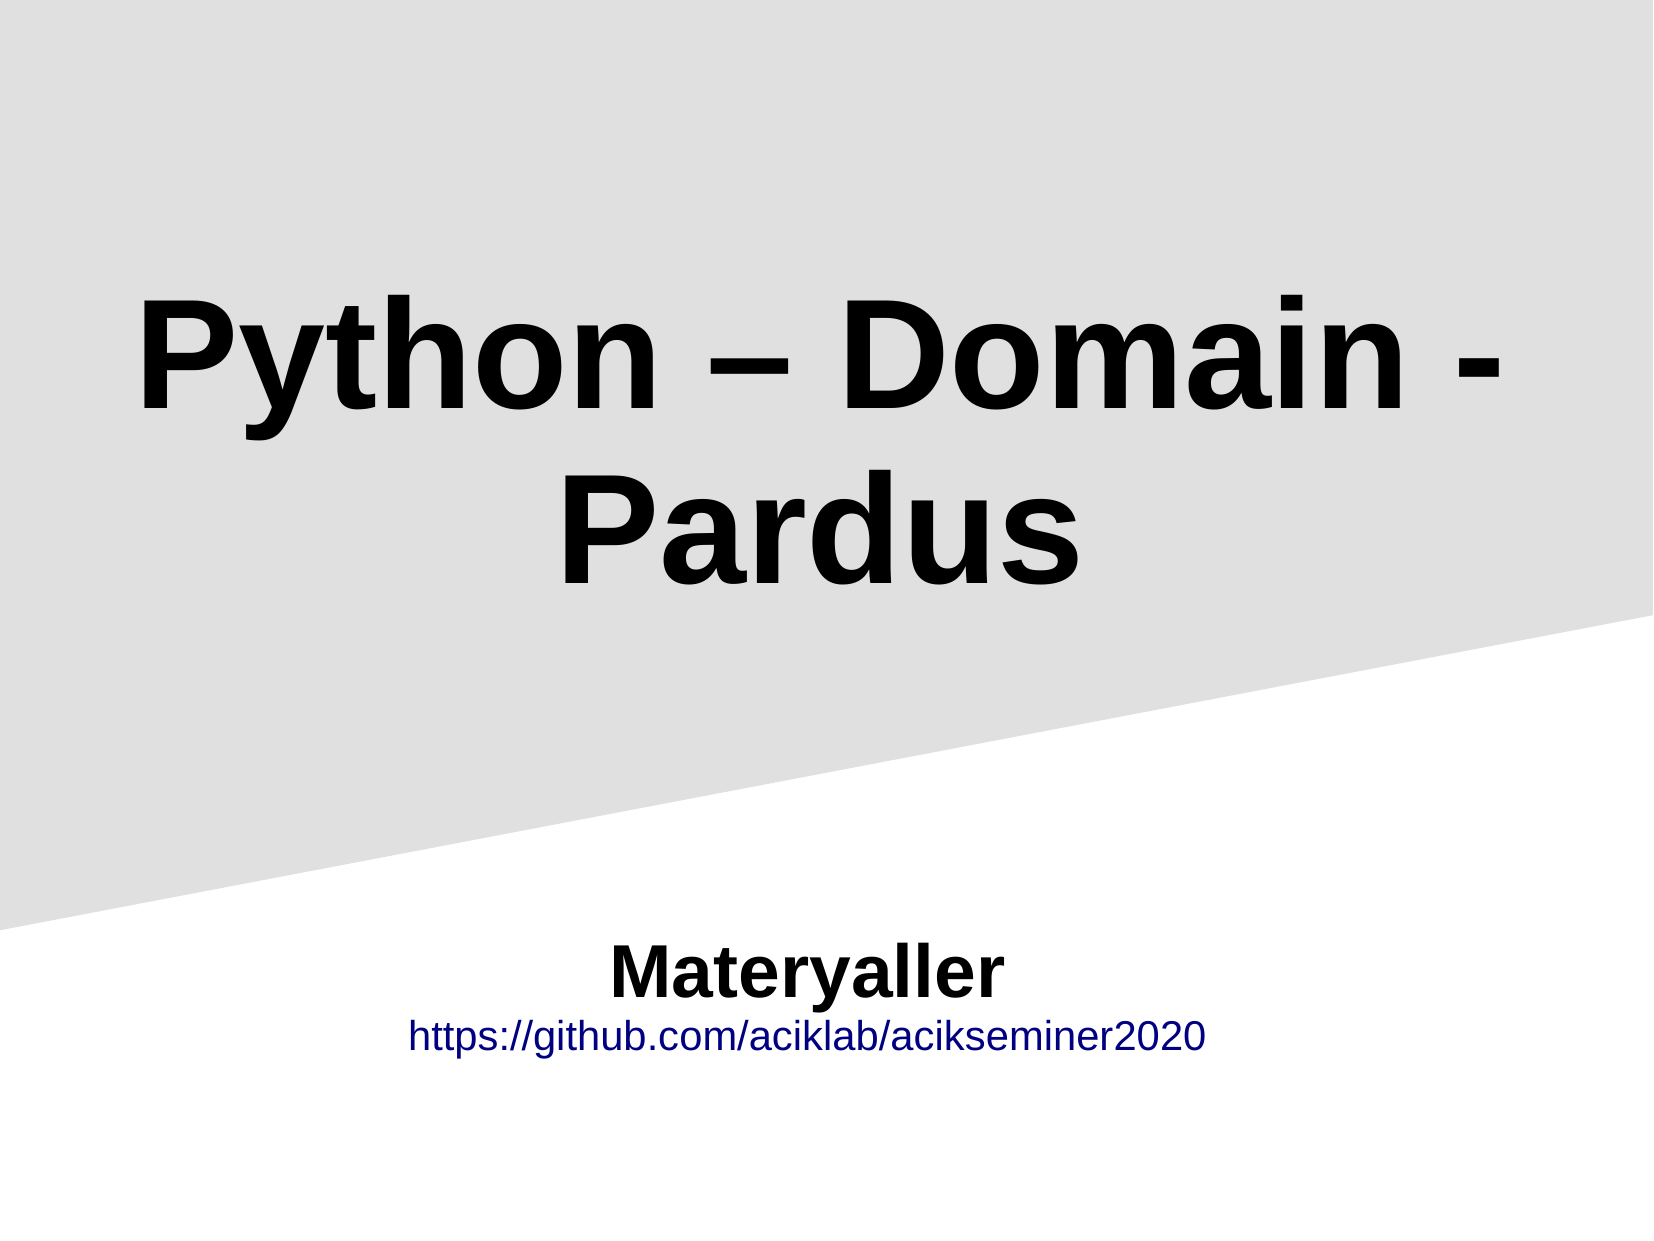

# Python – Domain - Pardus
Materyaller
https://github.com/aciklab/acikseminer2020